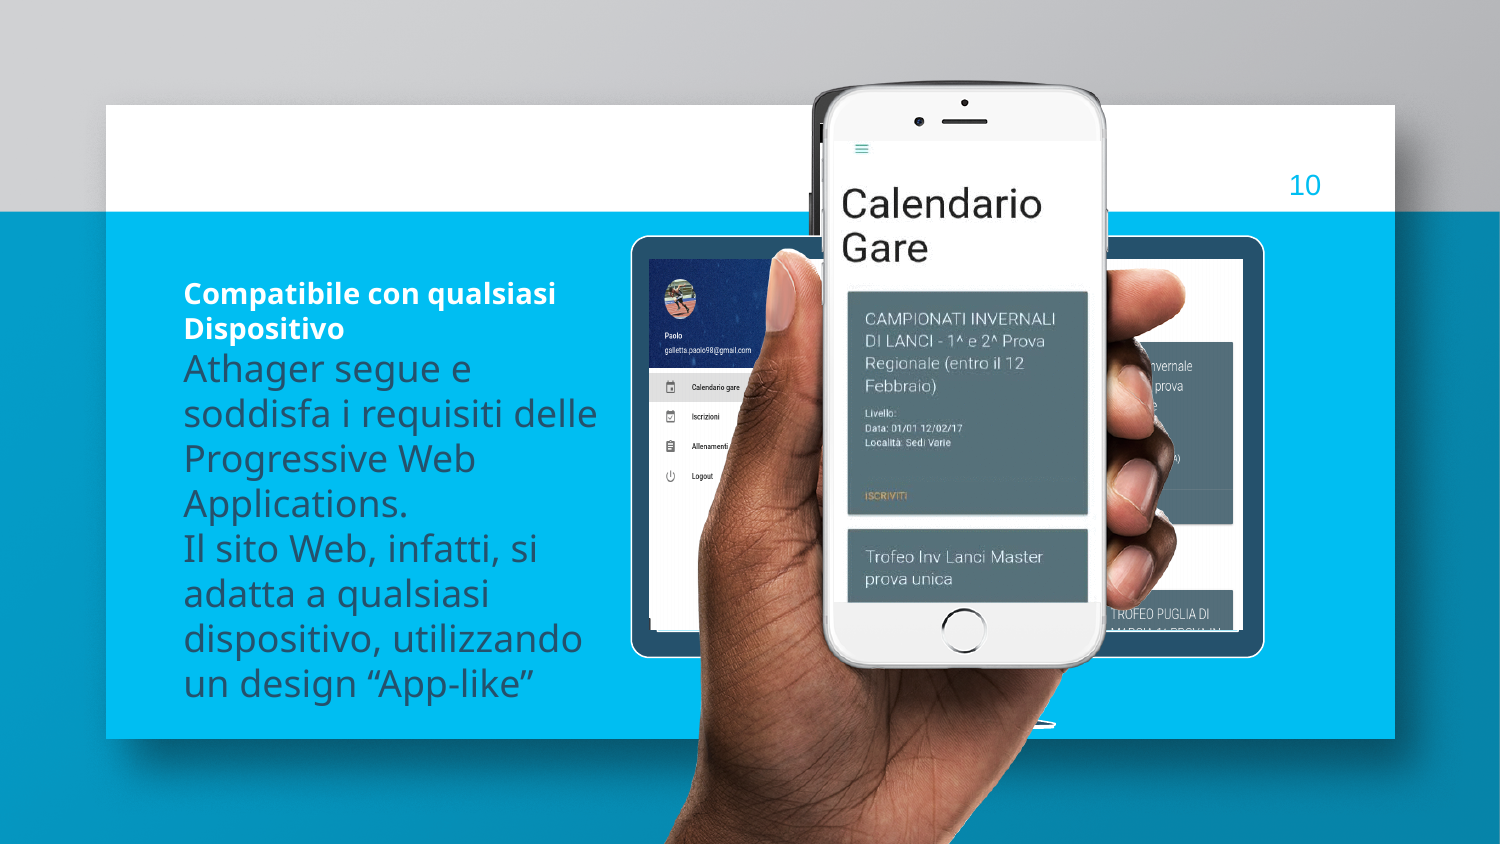

# Compatibile con qualsiasi Dispositivo
Athager segue e soddisfa i requisiti delle Progressive Web Applications.
Il sito Web, infatti, si adatta a qualsiasi dispositivo, utilizzando un design “App-like”